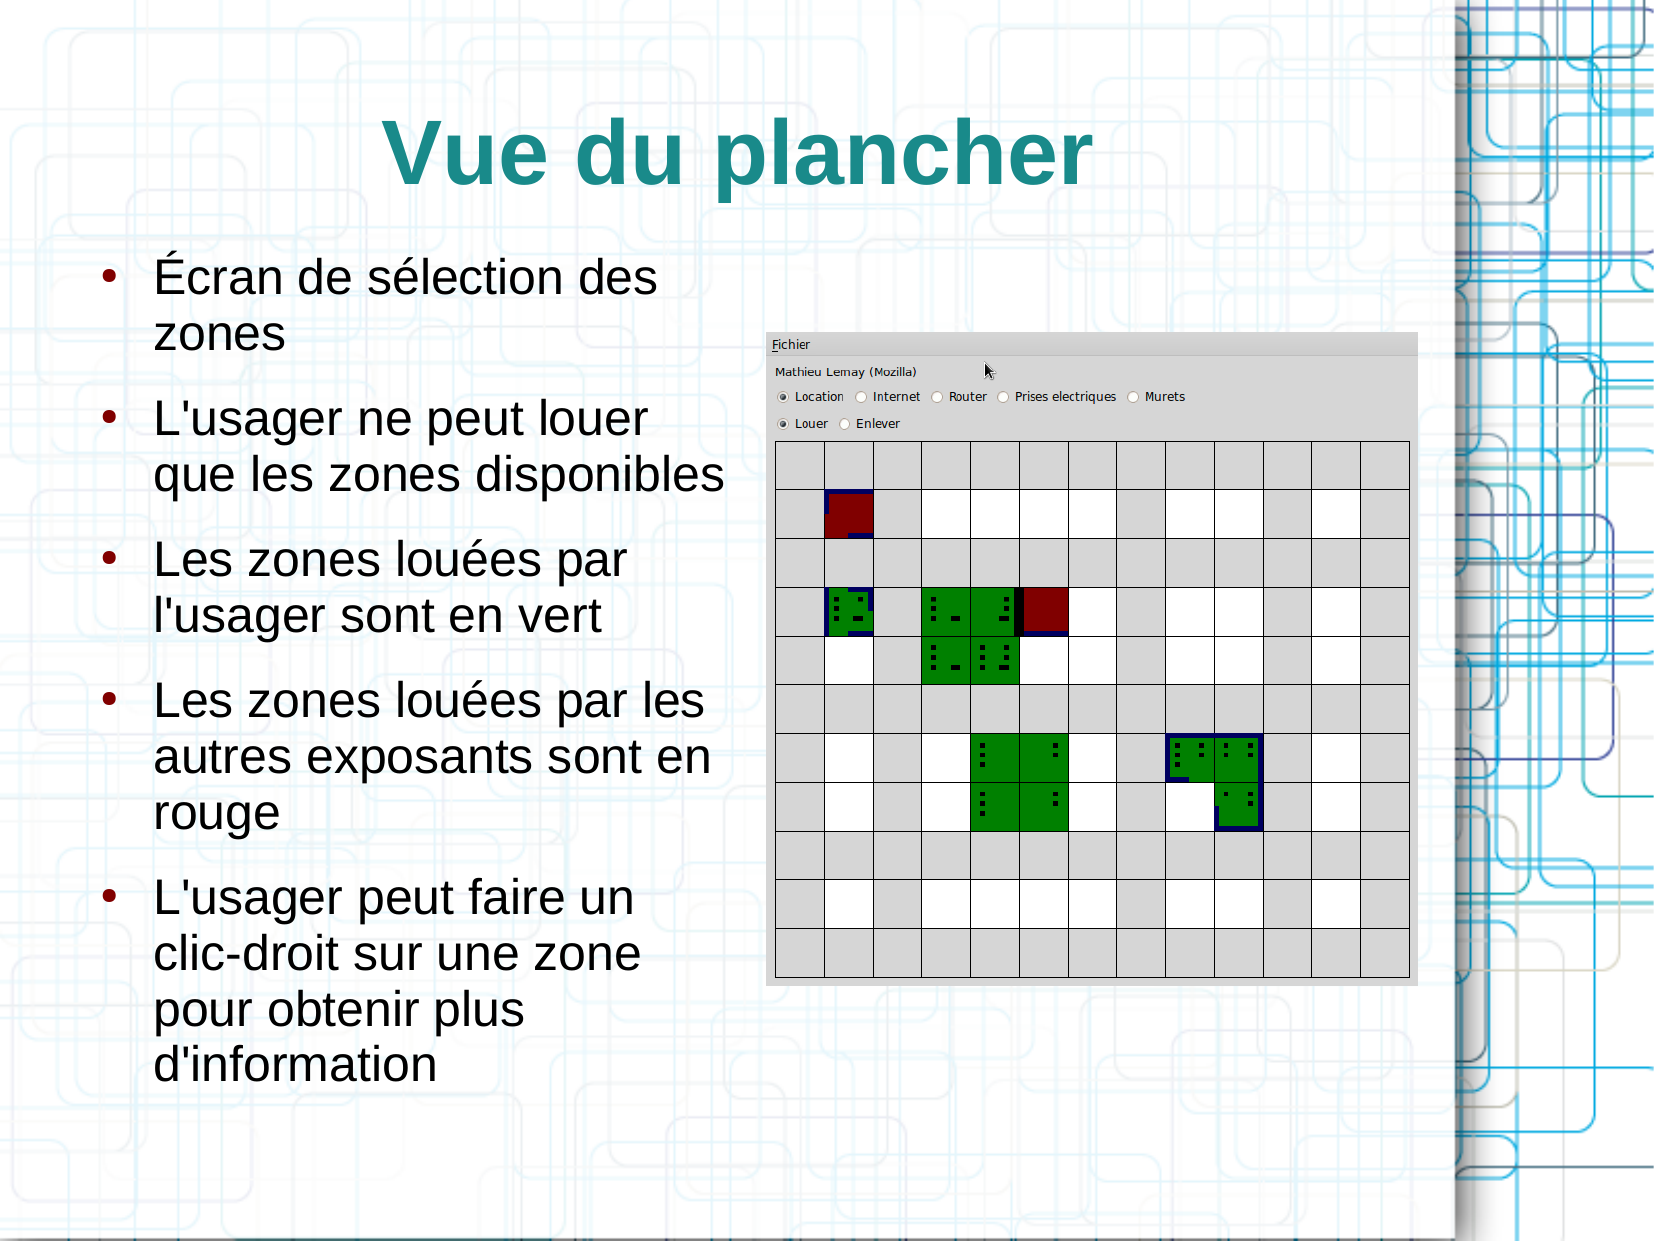

# Vue du plancher
Écran de sélection des zones
L'usager ne peut louer que les zones disponibles
Les zones louées par l'usager sont en vert
Les zones louées par les autres exposants sont en rouge
L'usager peut faire un clic-droit sur une zone pour obtenir plus d'information